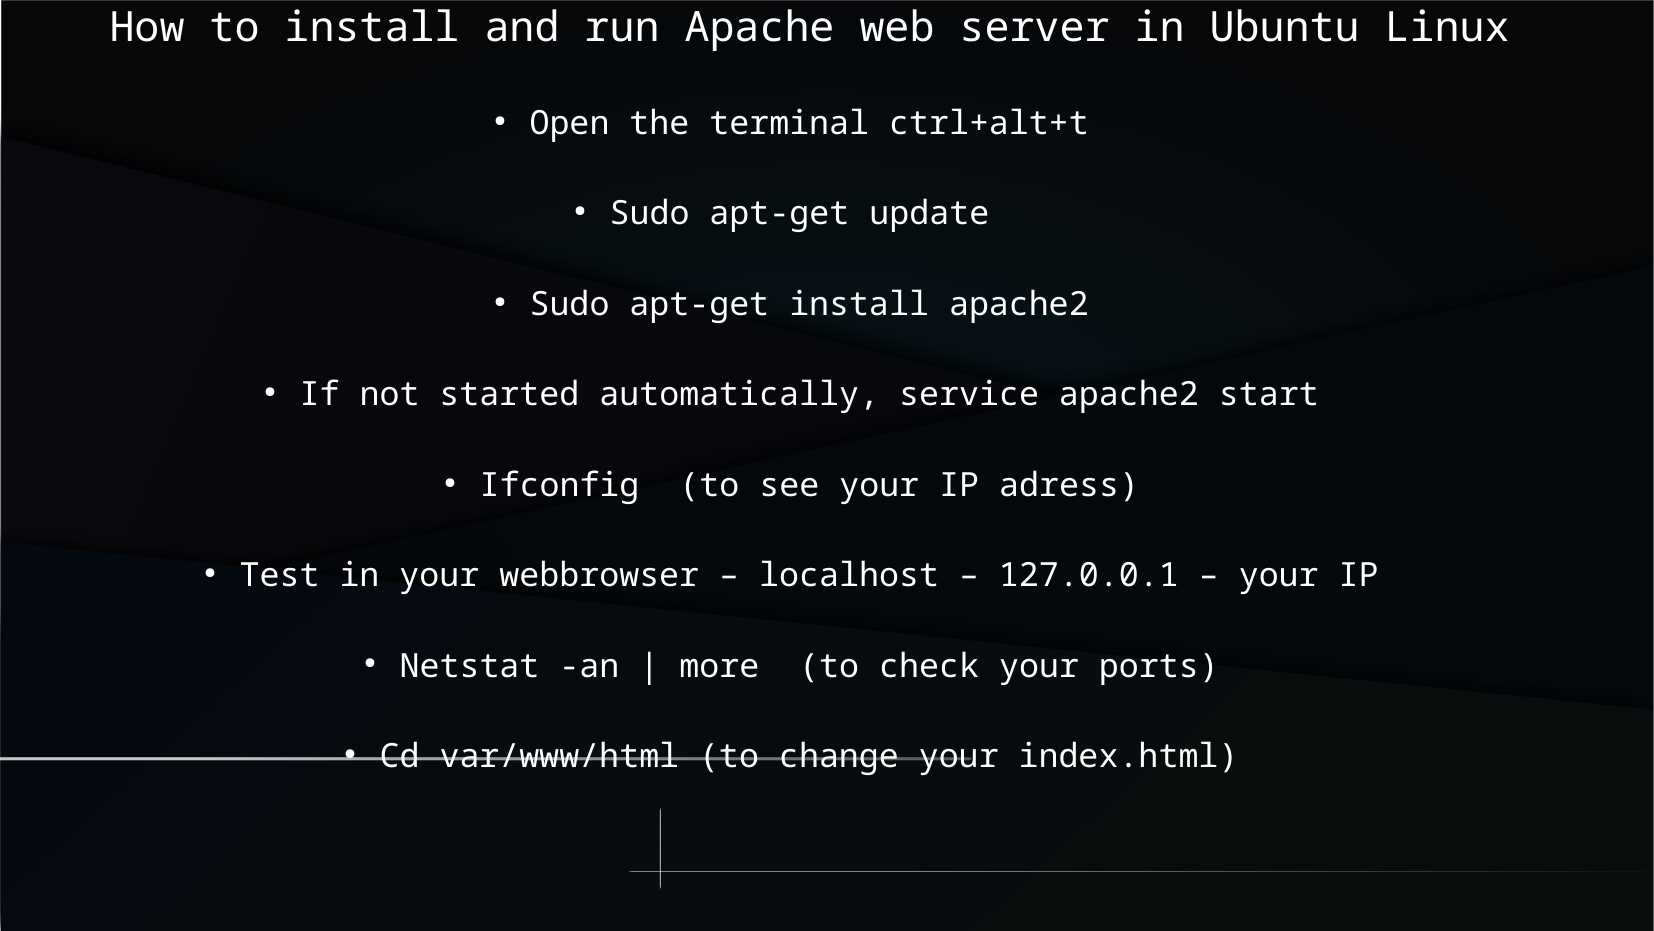

# How to install and run Apache web server in Ubuntu Linux
Open the terminal ctrl+alt+t
Sudo apt-get update
Sudo apt-get install apache2
If not started automatically, service apache2 start
Ifconfig (to see your IP adress)
Test in your webbrowser – localhost – 127.0.0.1 – your IP
Netstat -an | more (to check your ports)
Cd var/www/html (to change your index.html)